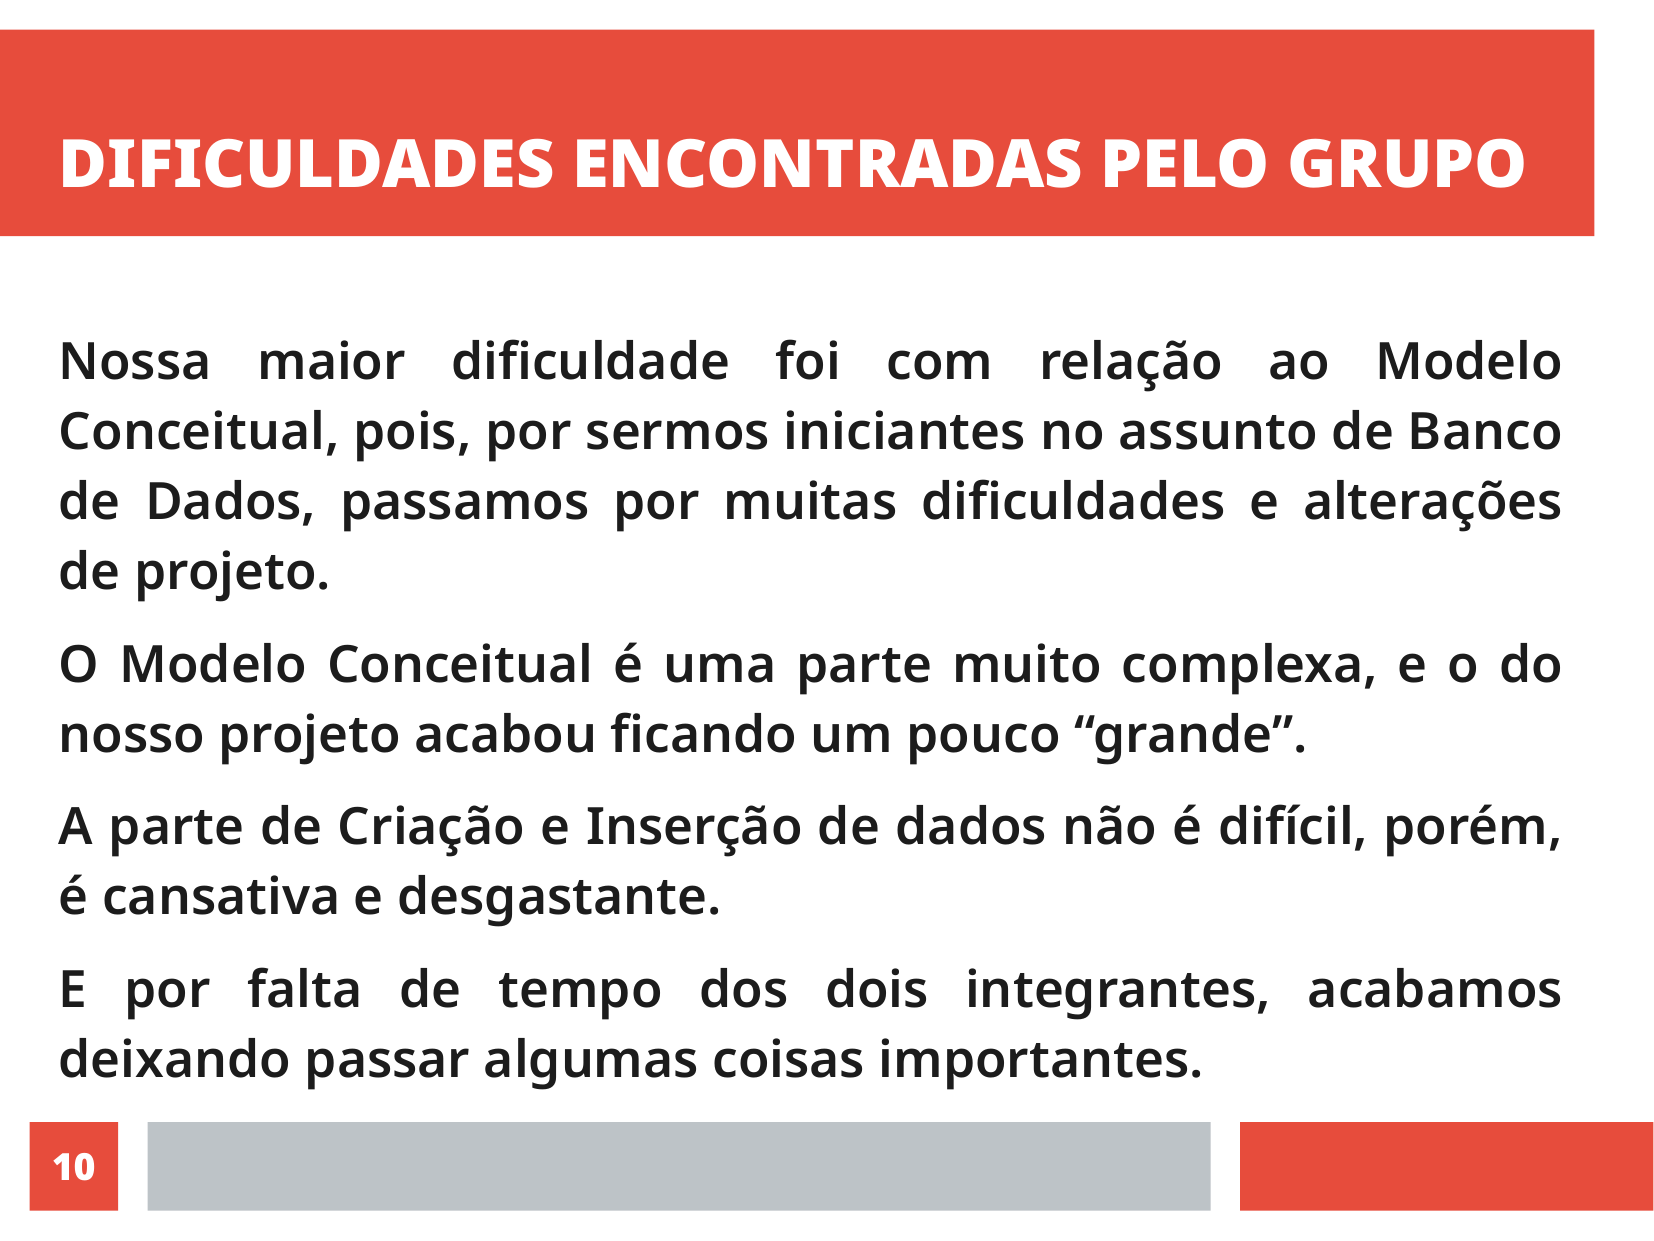

# DIFICULDADES ENCONTRADAS PELO GRUPO
Nossa maior dificuldade foi com relação ao Modelo Conceitual, pois, por sermos iniciantes no assunto de Banco de Dados, passamos por muitas dificuldades e alterações de projeto.
O Modelo Conceitual é uma parte muito complexa, e o do nosso projeto acabou ficando um pouco “grande”.
A parte de Criação e Inserção de dados não é difícil, porém, é cansativa e desgastante.
E por falta de tempo dos dois integrantes, acabamos deixando passar algumas coisas importantes.
10